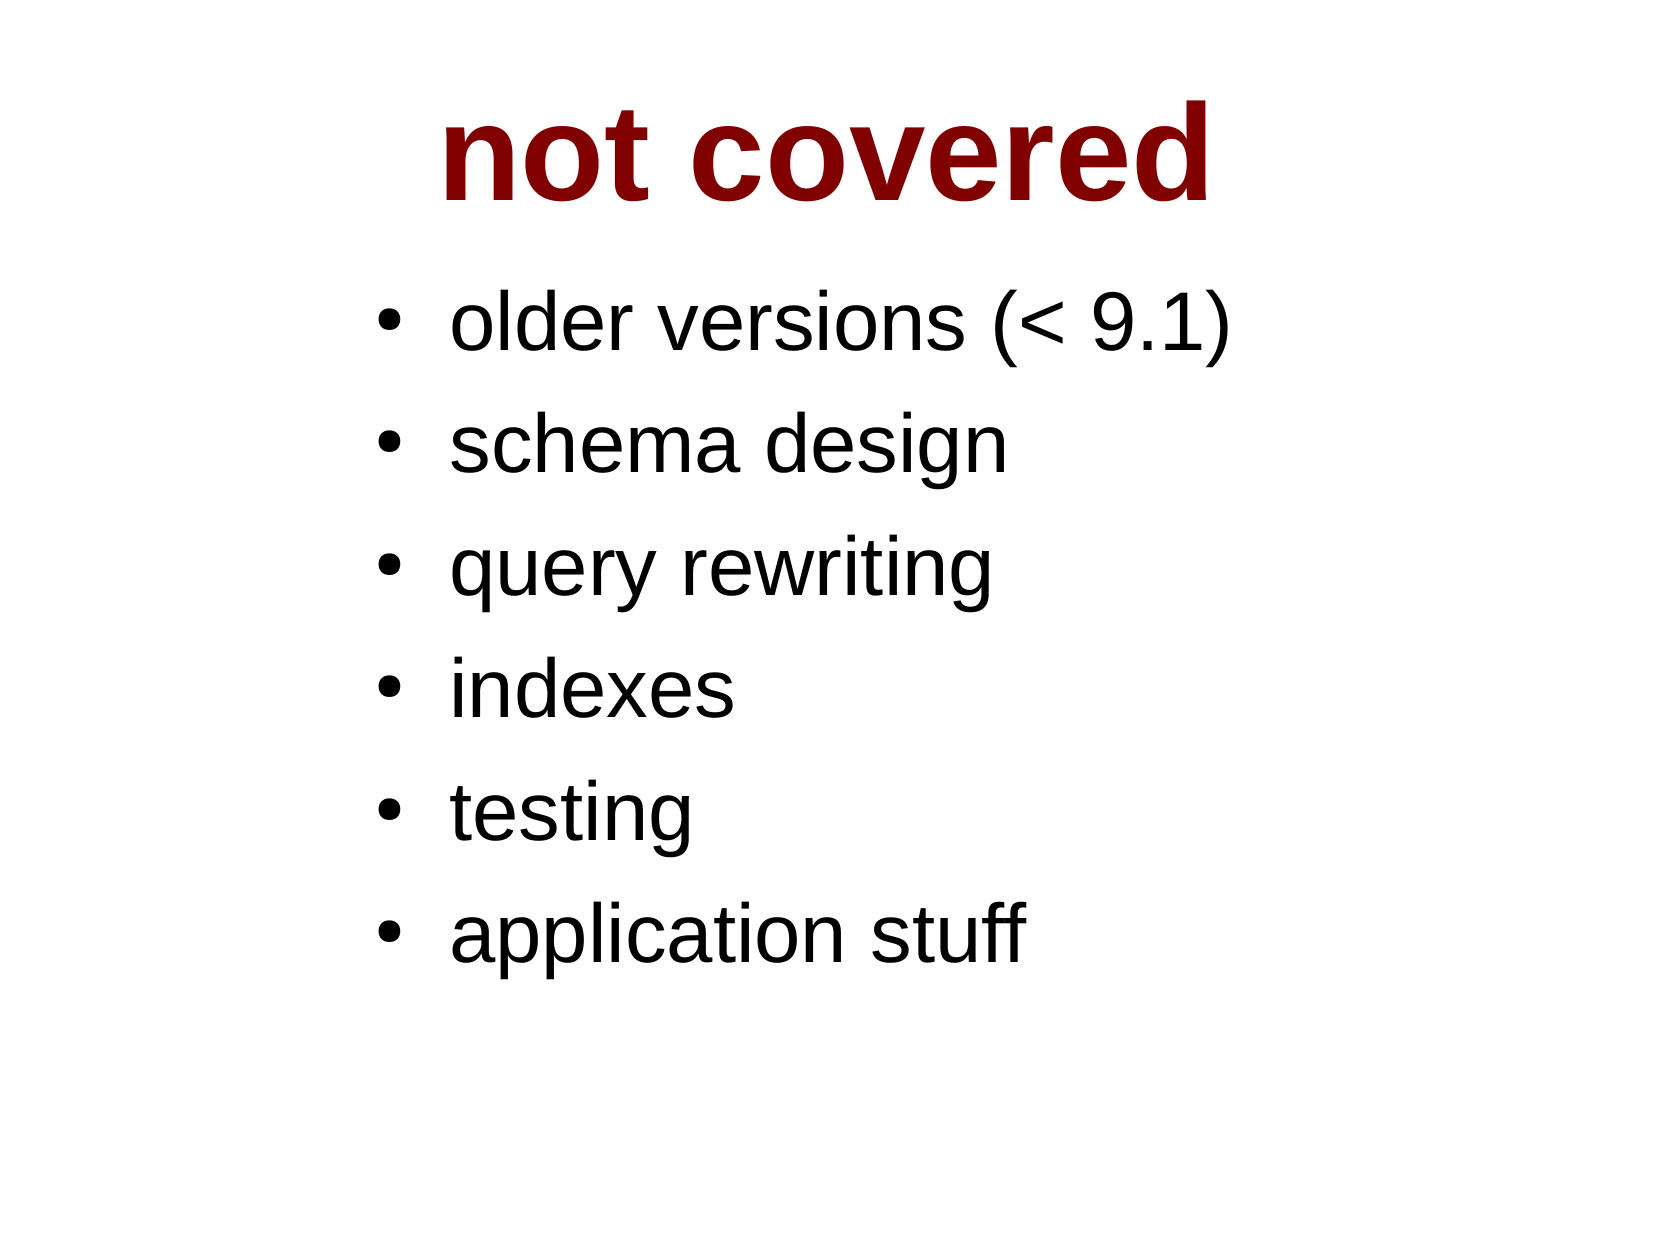

# not covered
older versions (< 9.1)
schema design
query rewriting
indexes
testing
application stuff